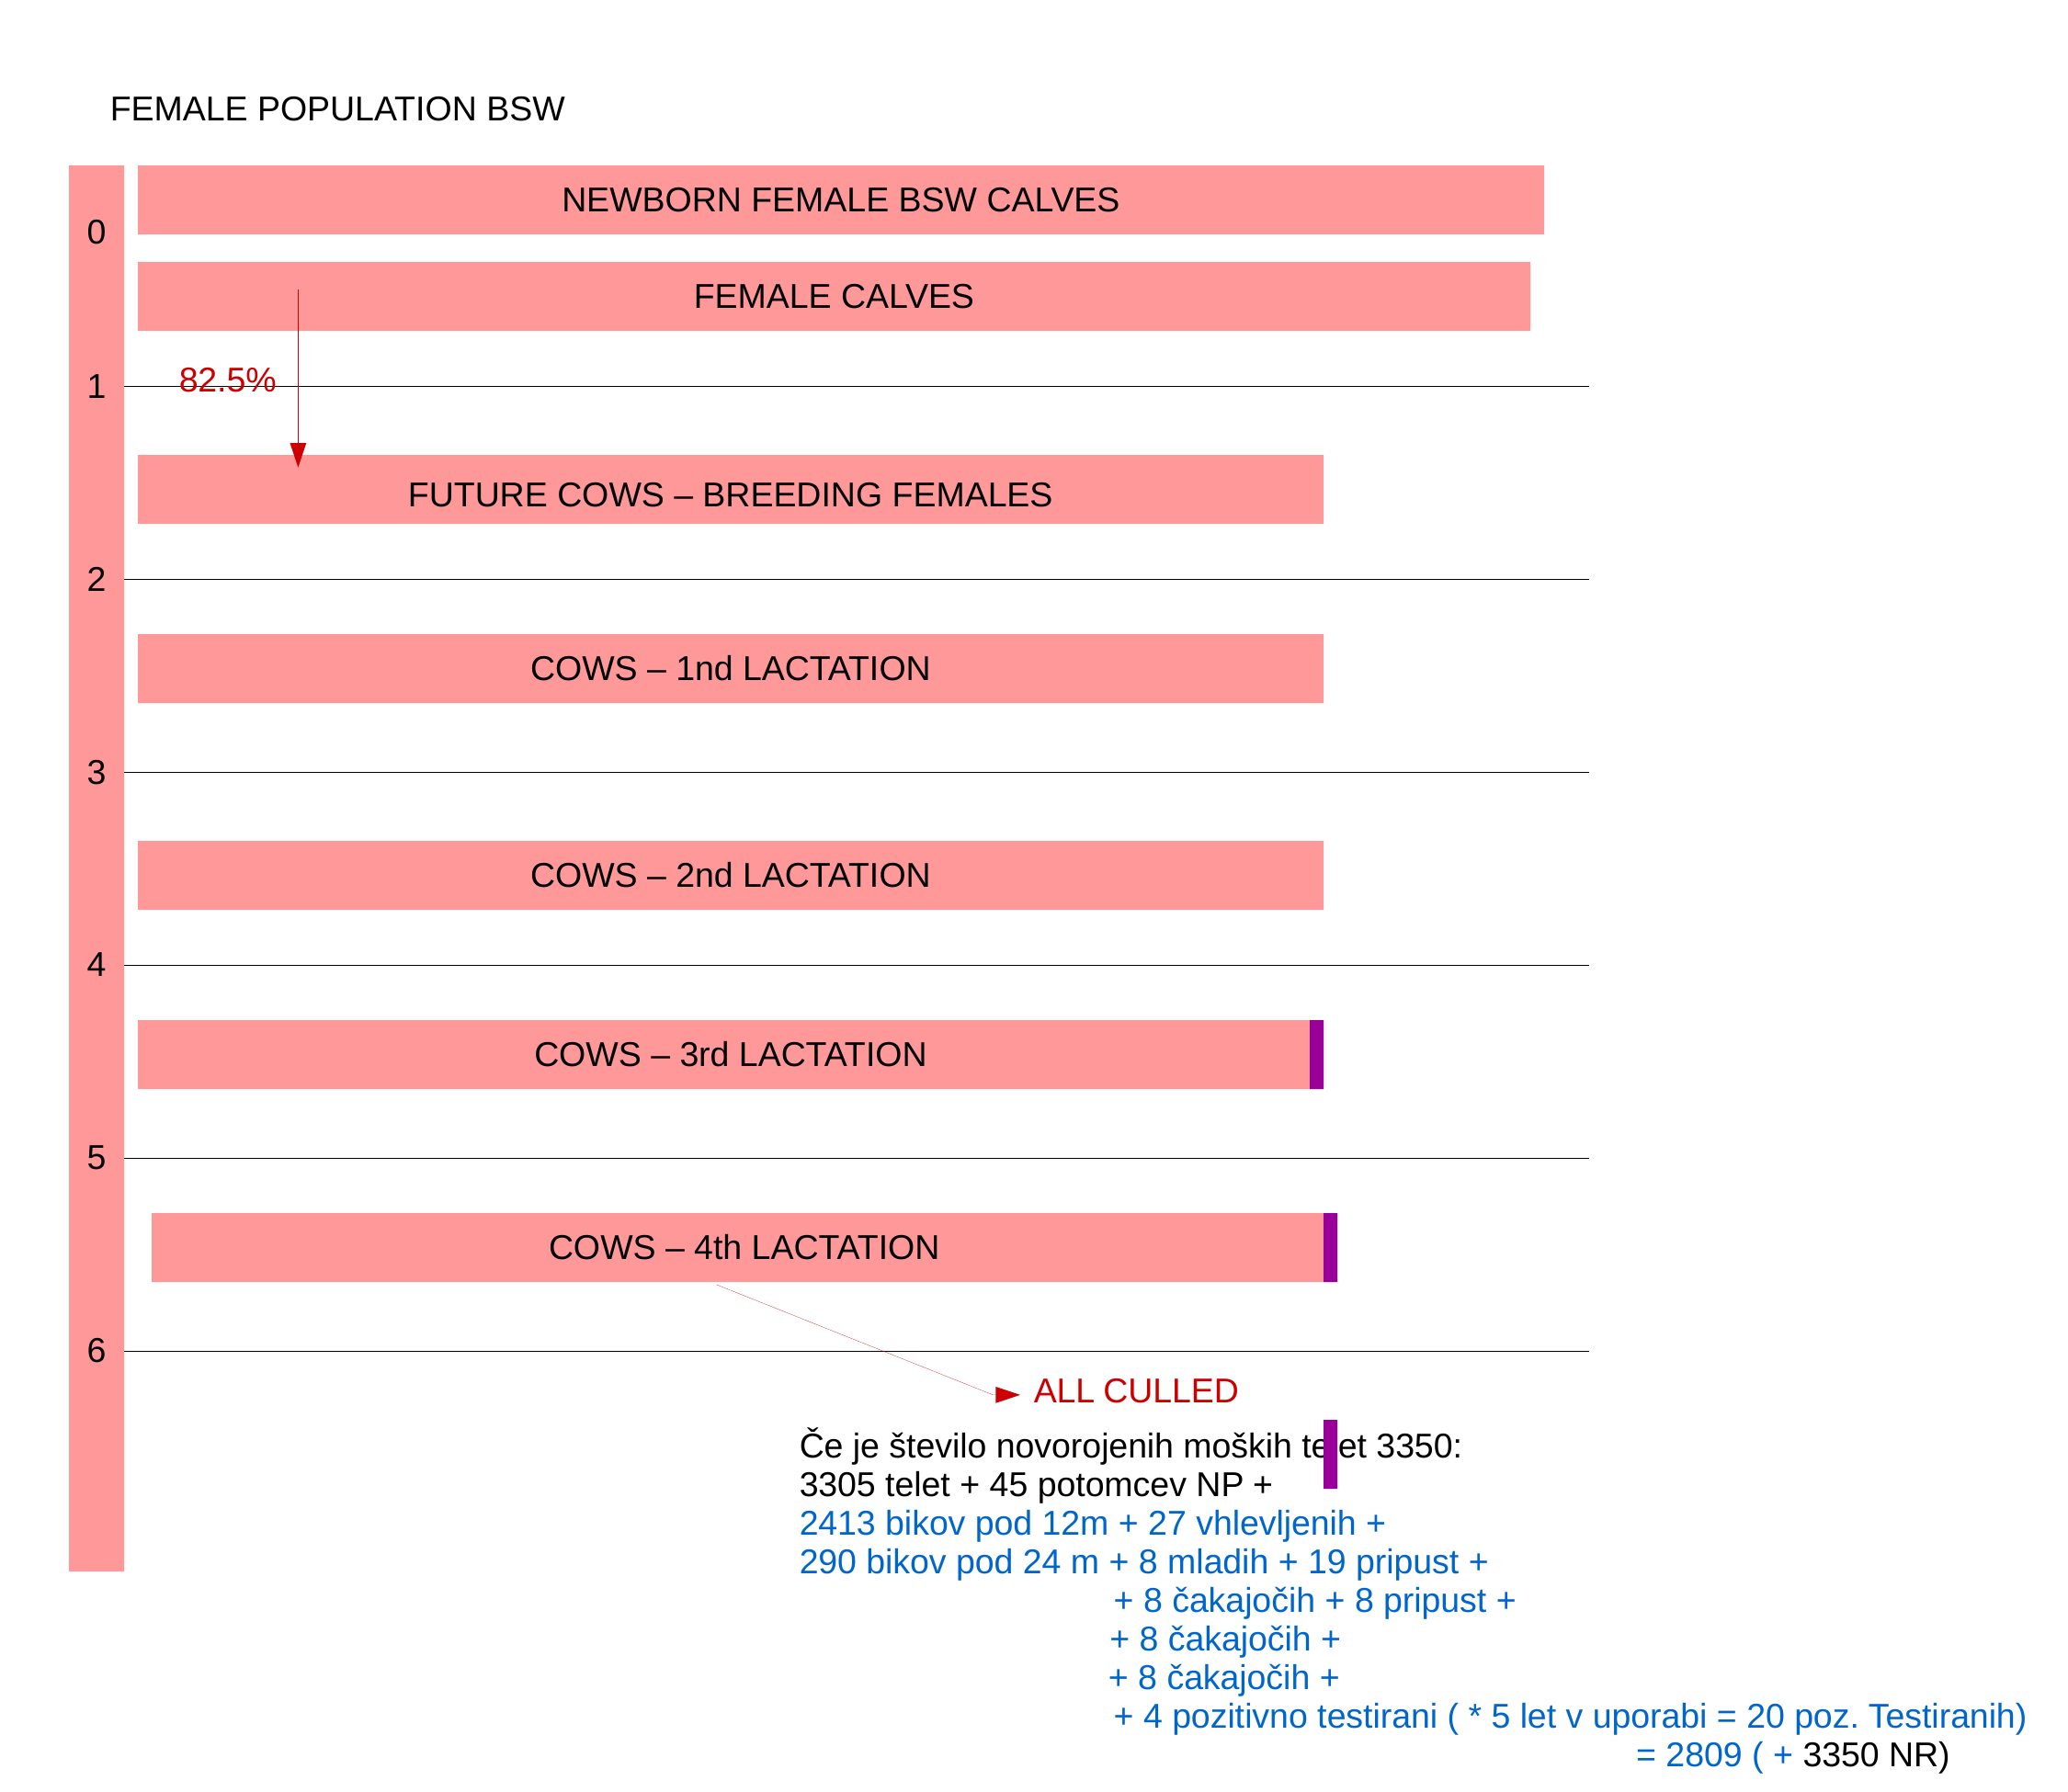

FEMALE POPULATION BSW
0
1
2
3
4
5
6
NEWBORN FEMALE BSW CALVES
FEMALE CALVES
82.5%
FUTURE COWS – BREEDING FEMALES
COWS – 1nd LACTATION
COWS – 2nd LACTATION
COWS – 3rd LACTATION
COWS – 4th LACTATION
ALL CULLED
Če je število novorojenih moških telet 3350:
3305 telet + 45 potomcev NP +
2413 bikov pod 12m + 27 vhlevljenih +
290 bikov pod 24 m + 8 mladih + 19 pripust +
				 + 8 čakajočih + 8 pripust +
	 + 8 čakajočih +
 + 8 čakajočih +
	 			 + 4 pozitivno testirani ( * 5 let v uporabi = 20 poz. Testiranih)
												 = 2809 ( + 3350 NR)